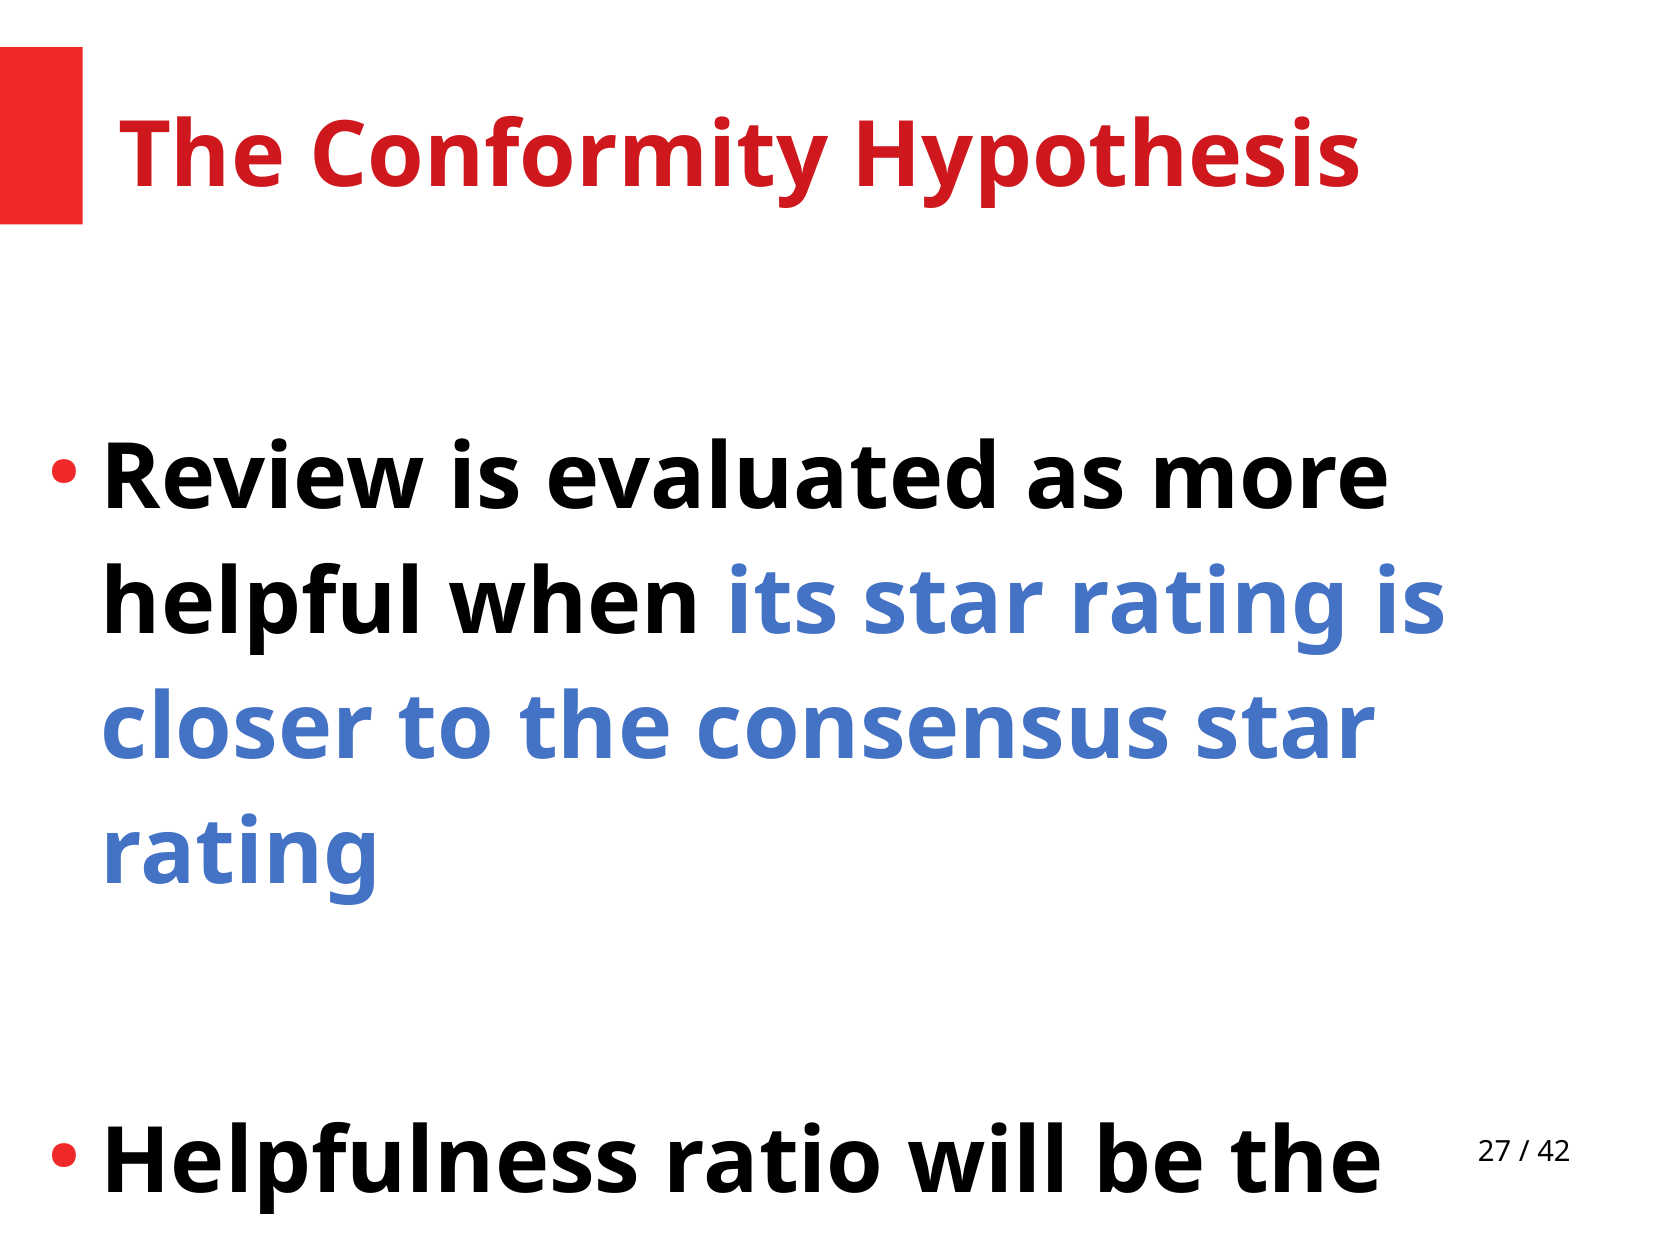

# The Conformity Hypothesis
Review is evaluated as more helpful when its star rating is closer to the consensus star rating
Helpfulness ratio will be the highest of which reviews have star rating equal to the overall average
27